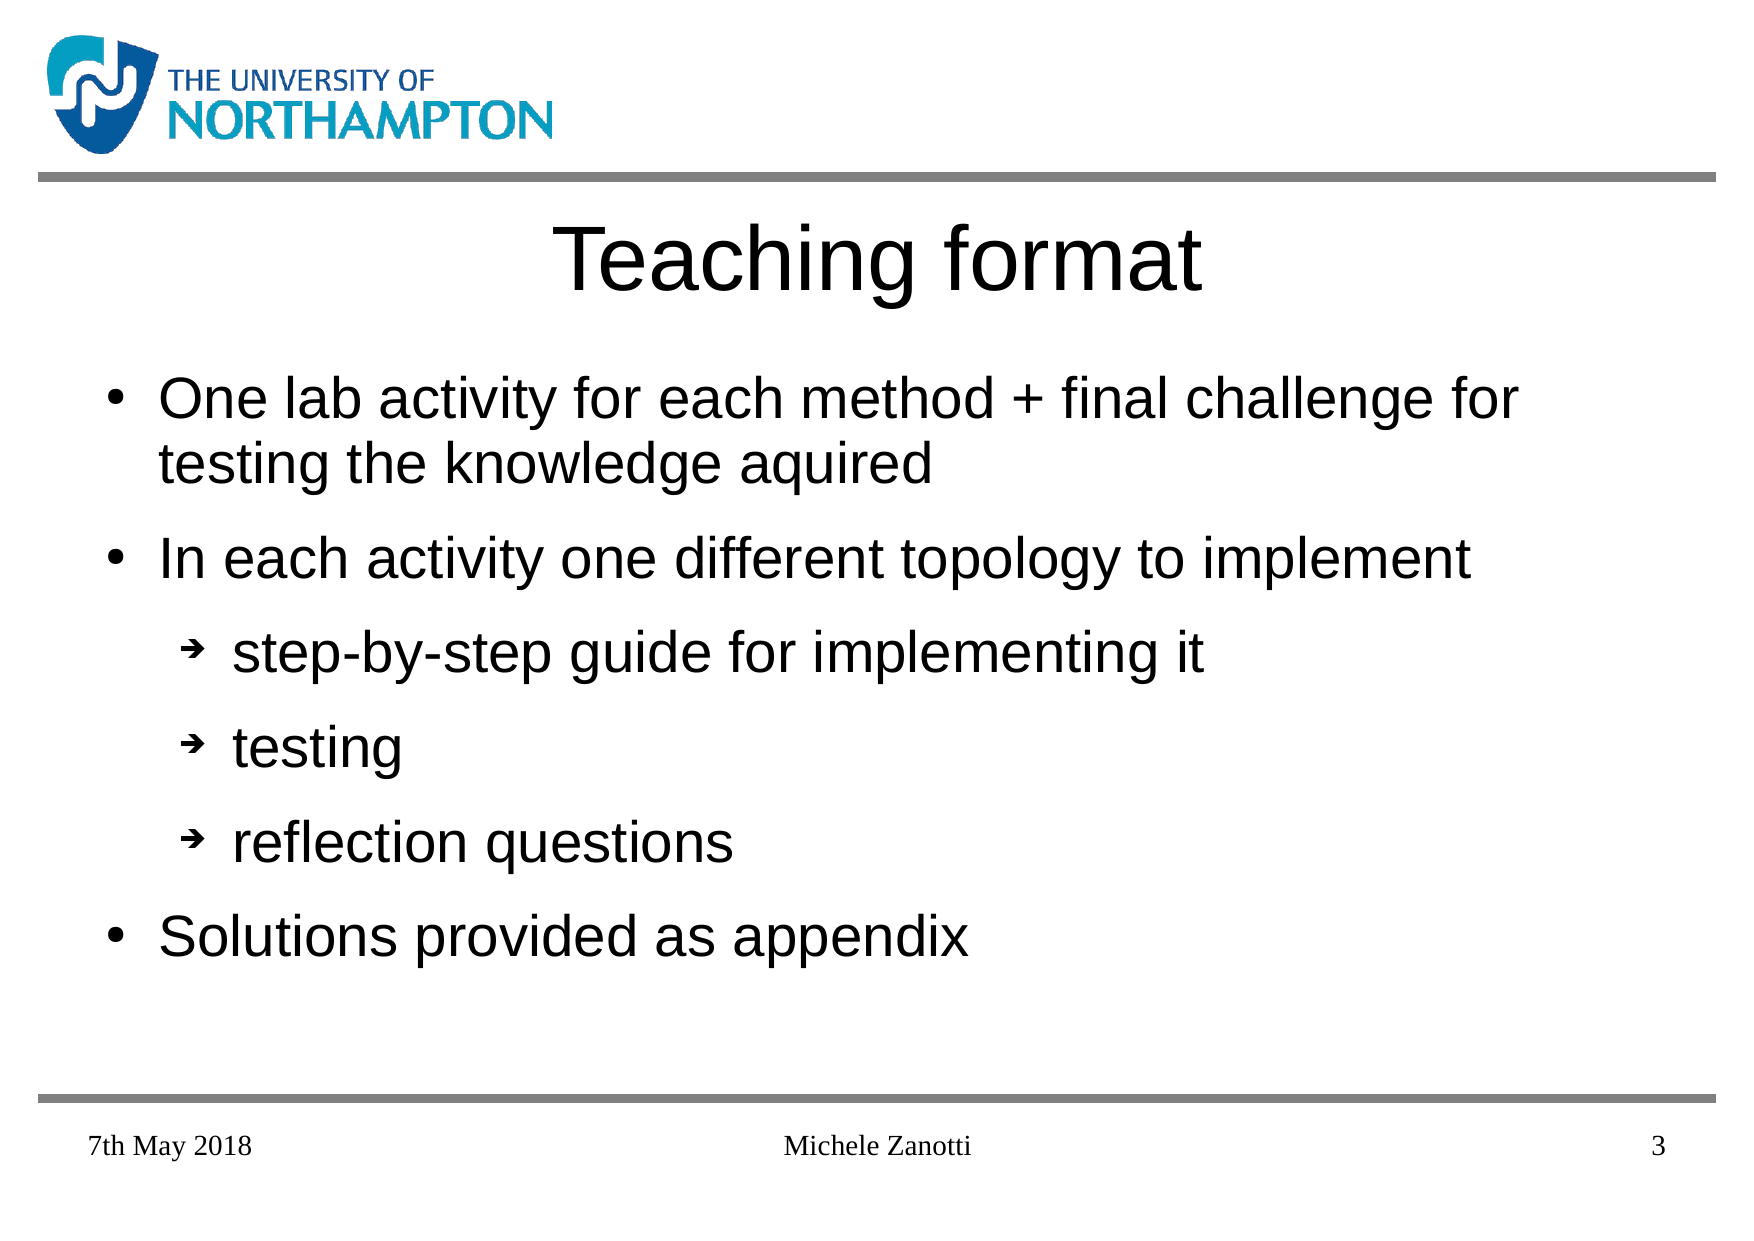

# Teaching format
One lab activity for each method + final challenge for testing the knowledge aquired
In each activity one different topology to implement
step-by-step guide for implementing it
testing
reflection questions
Solutions provided as appendix
7th May 2018
Michele Zanotti
3